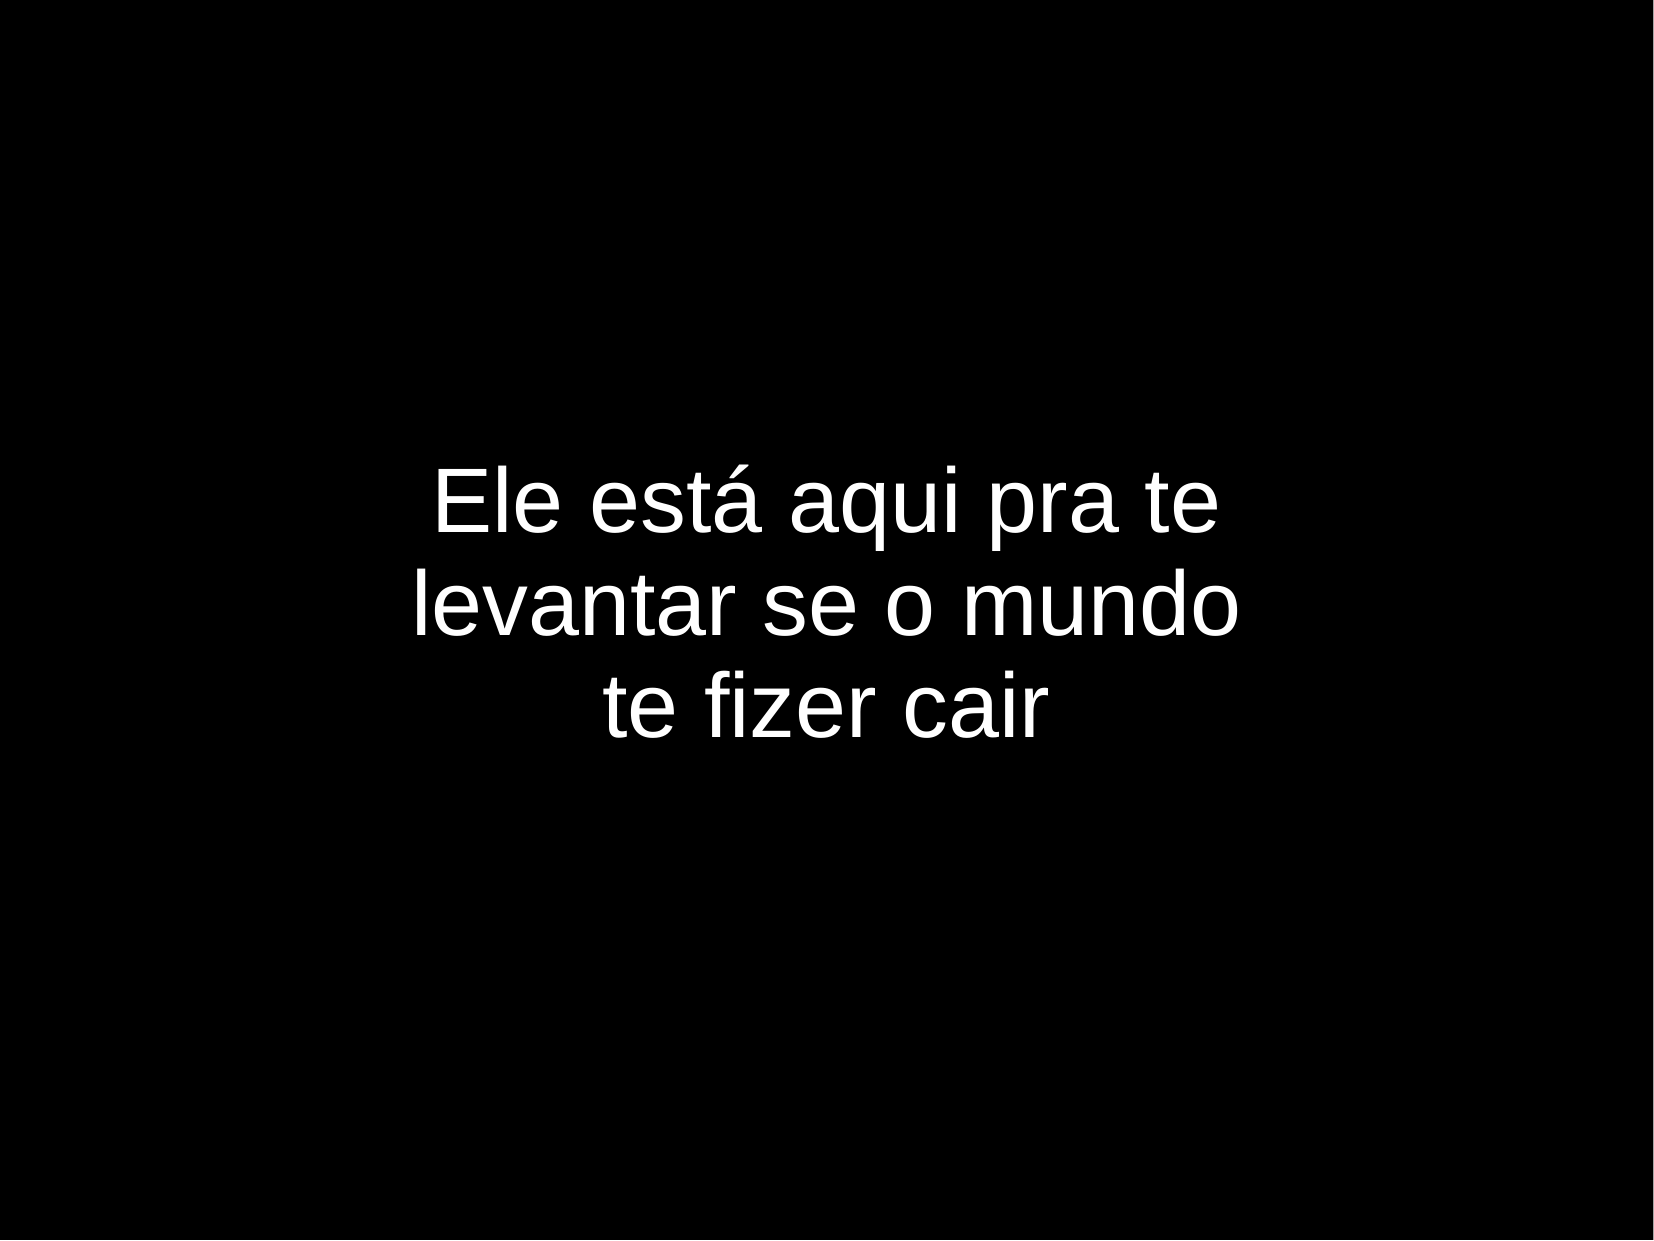

# Ele está aqui pra te
levantar se o mundo
te fizer cair